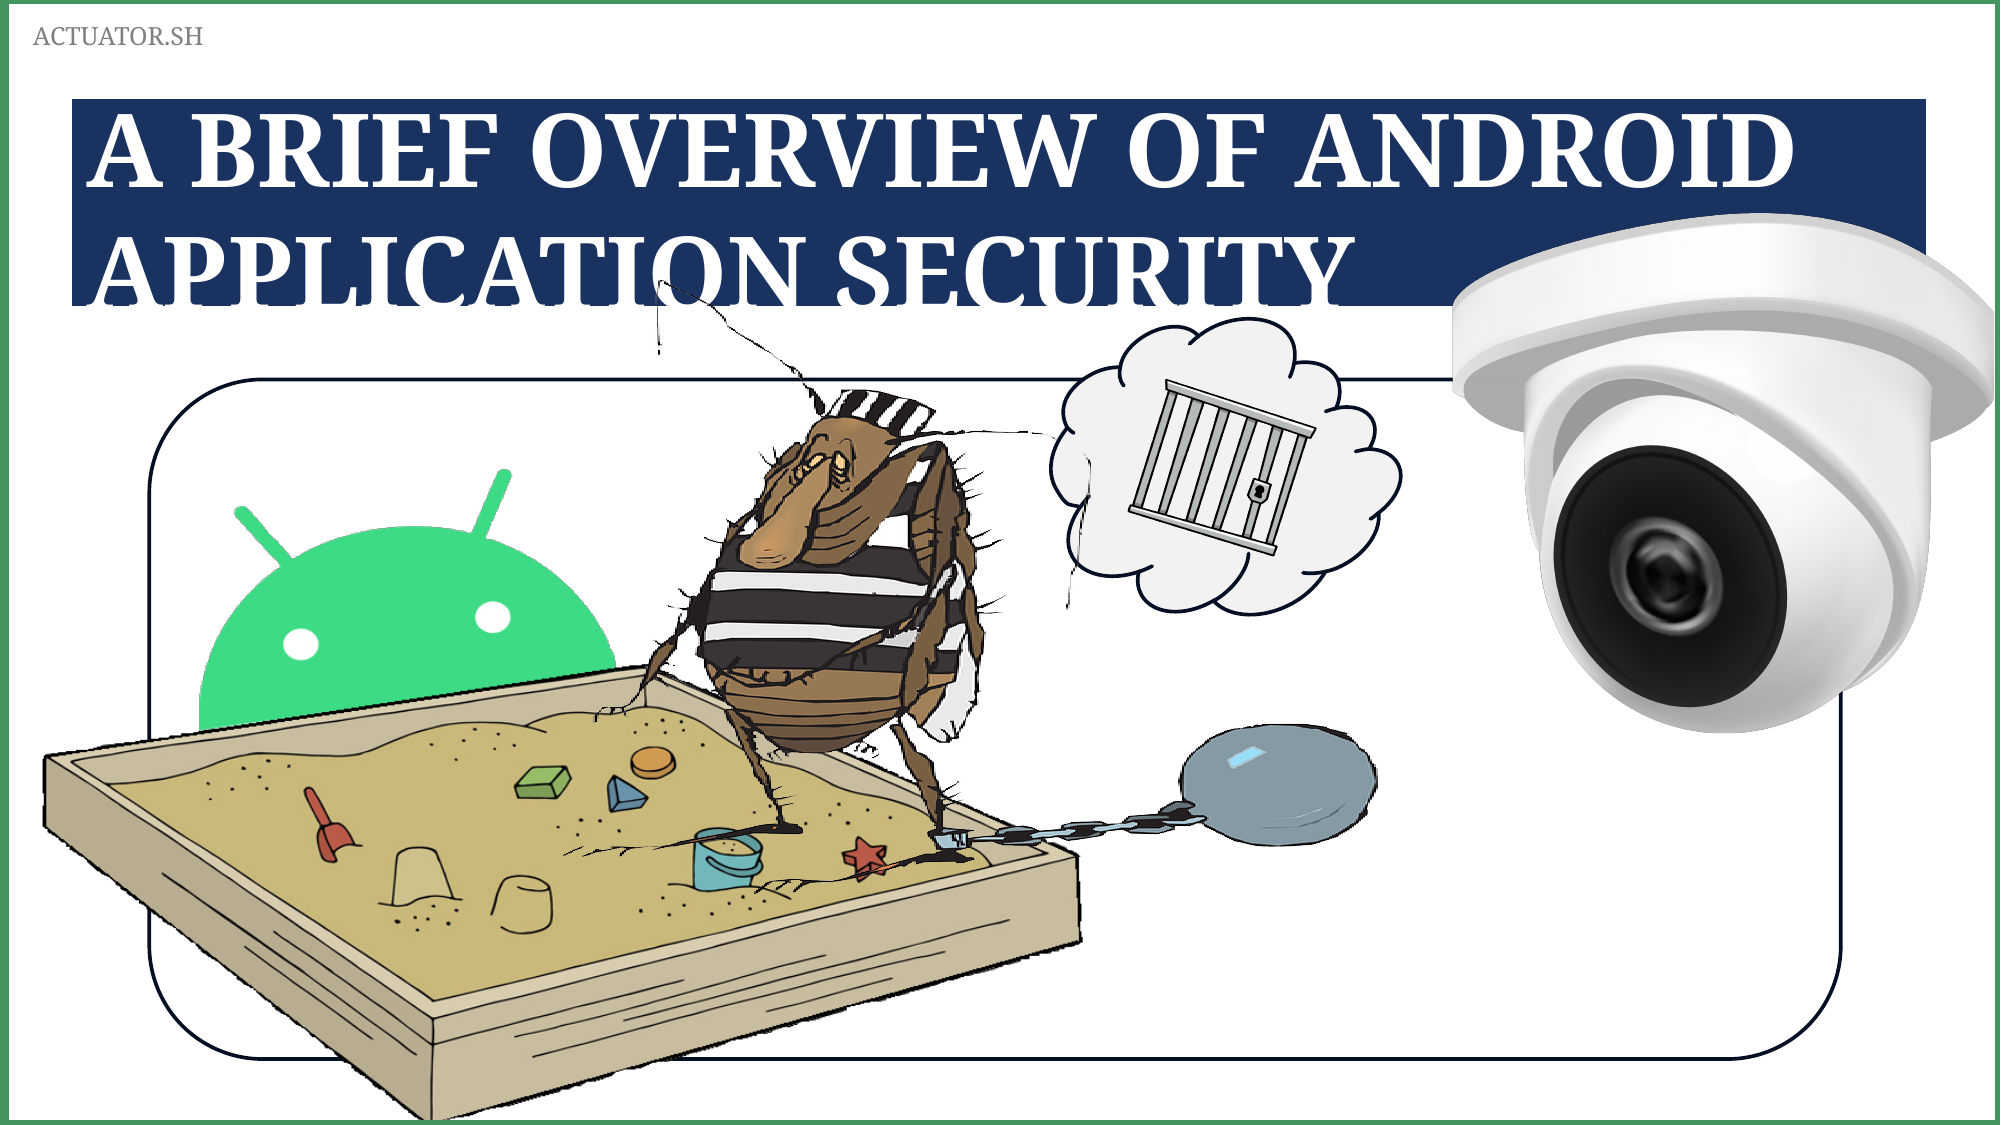

Actuator.sh
# A Brief Overview of Android application security